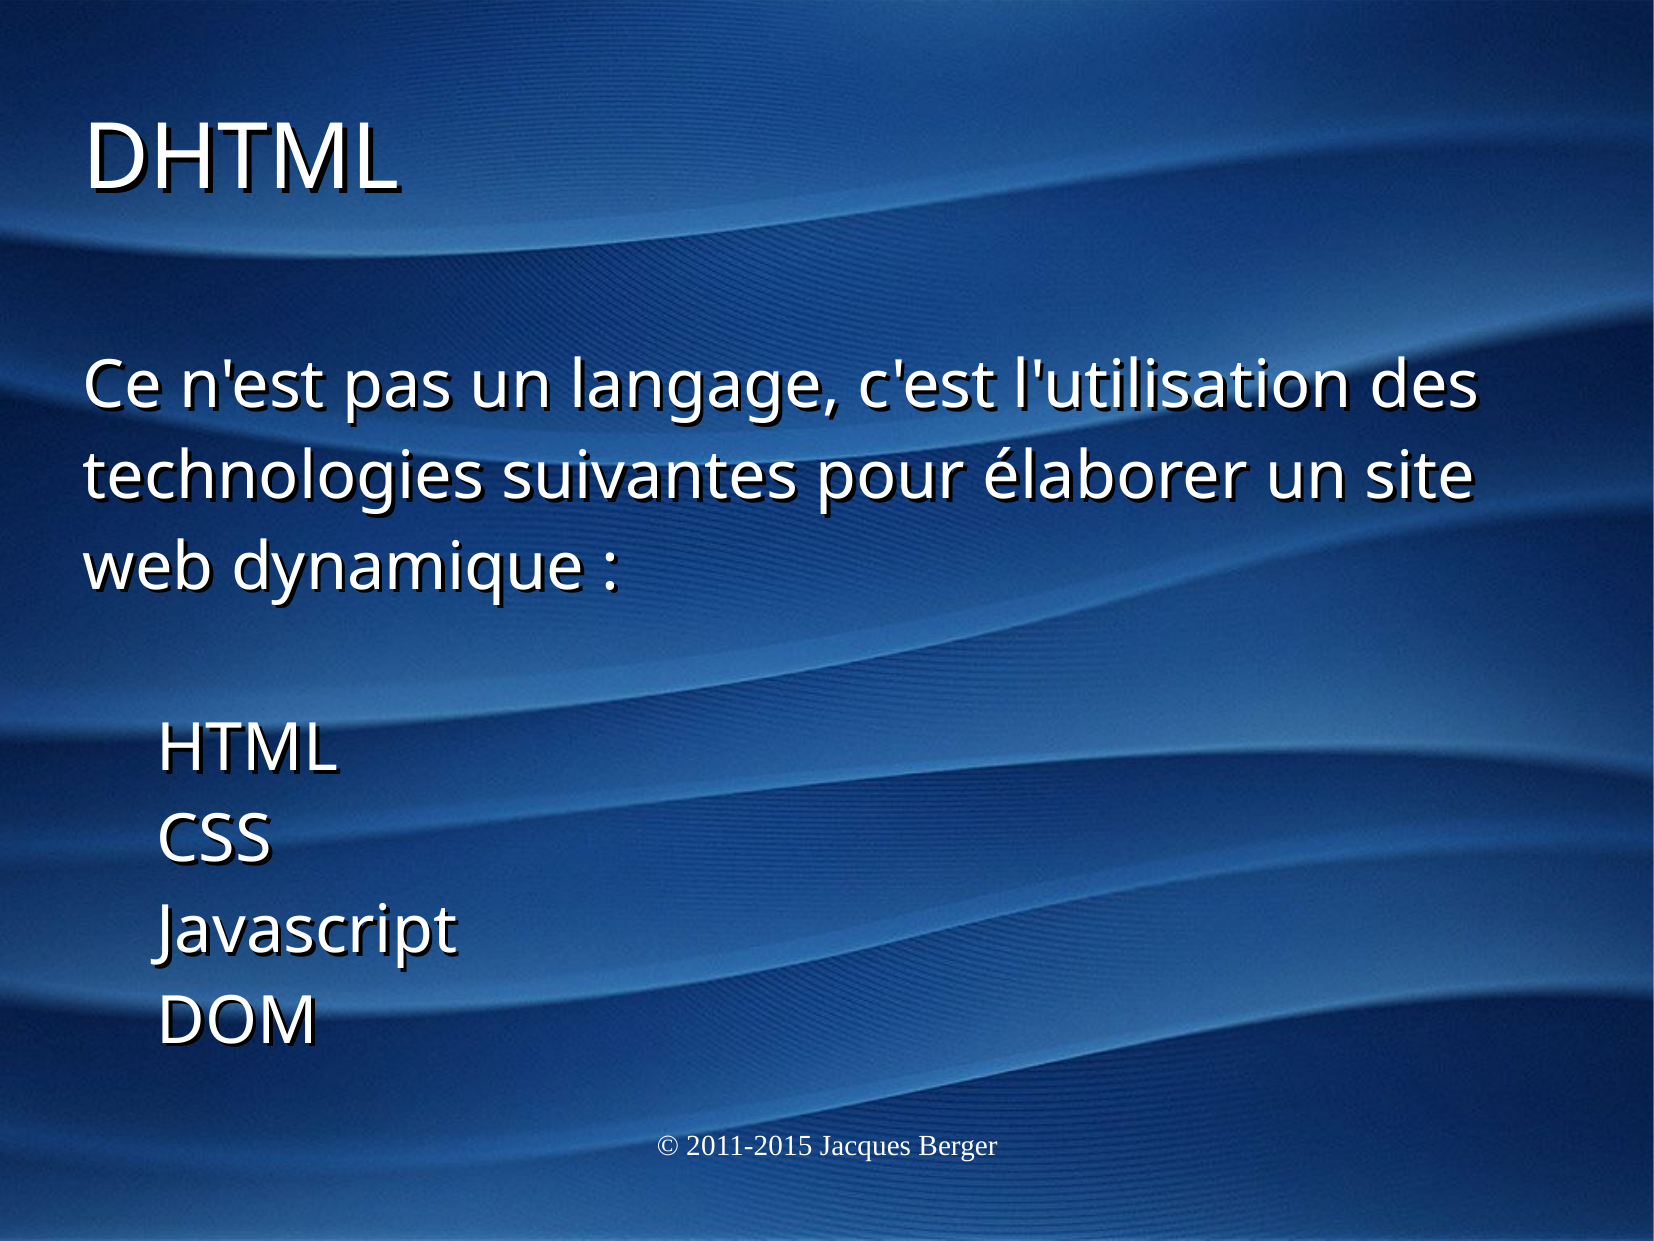

# DHTML
Ce n'est pas un langage, c'est l'utilisation des technologies suivantes pour élaborer un site web dynamique :
	HTML
	CSS
	Javascript
	DOM
© 2011-2015 Jacques Berger